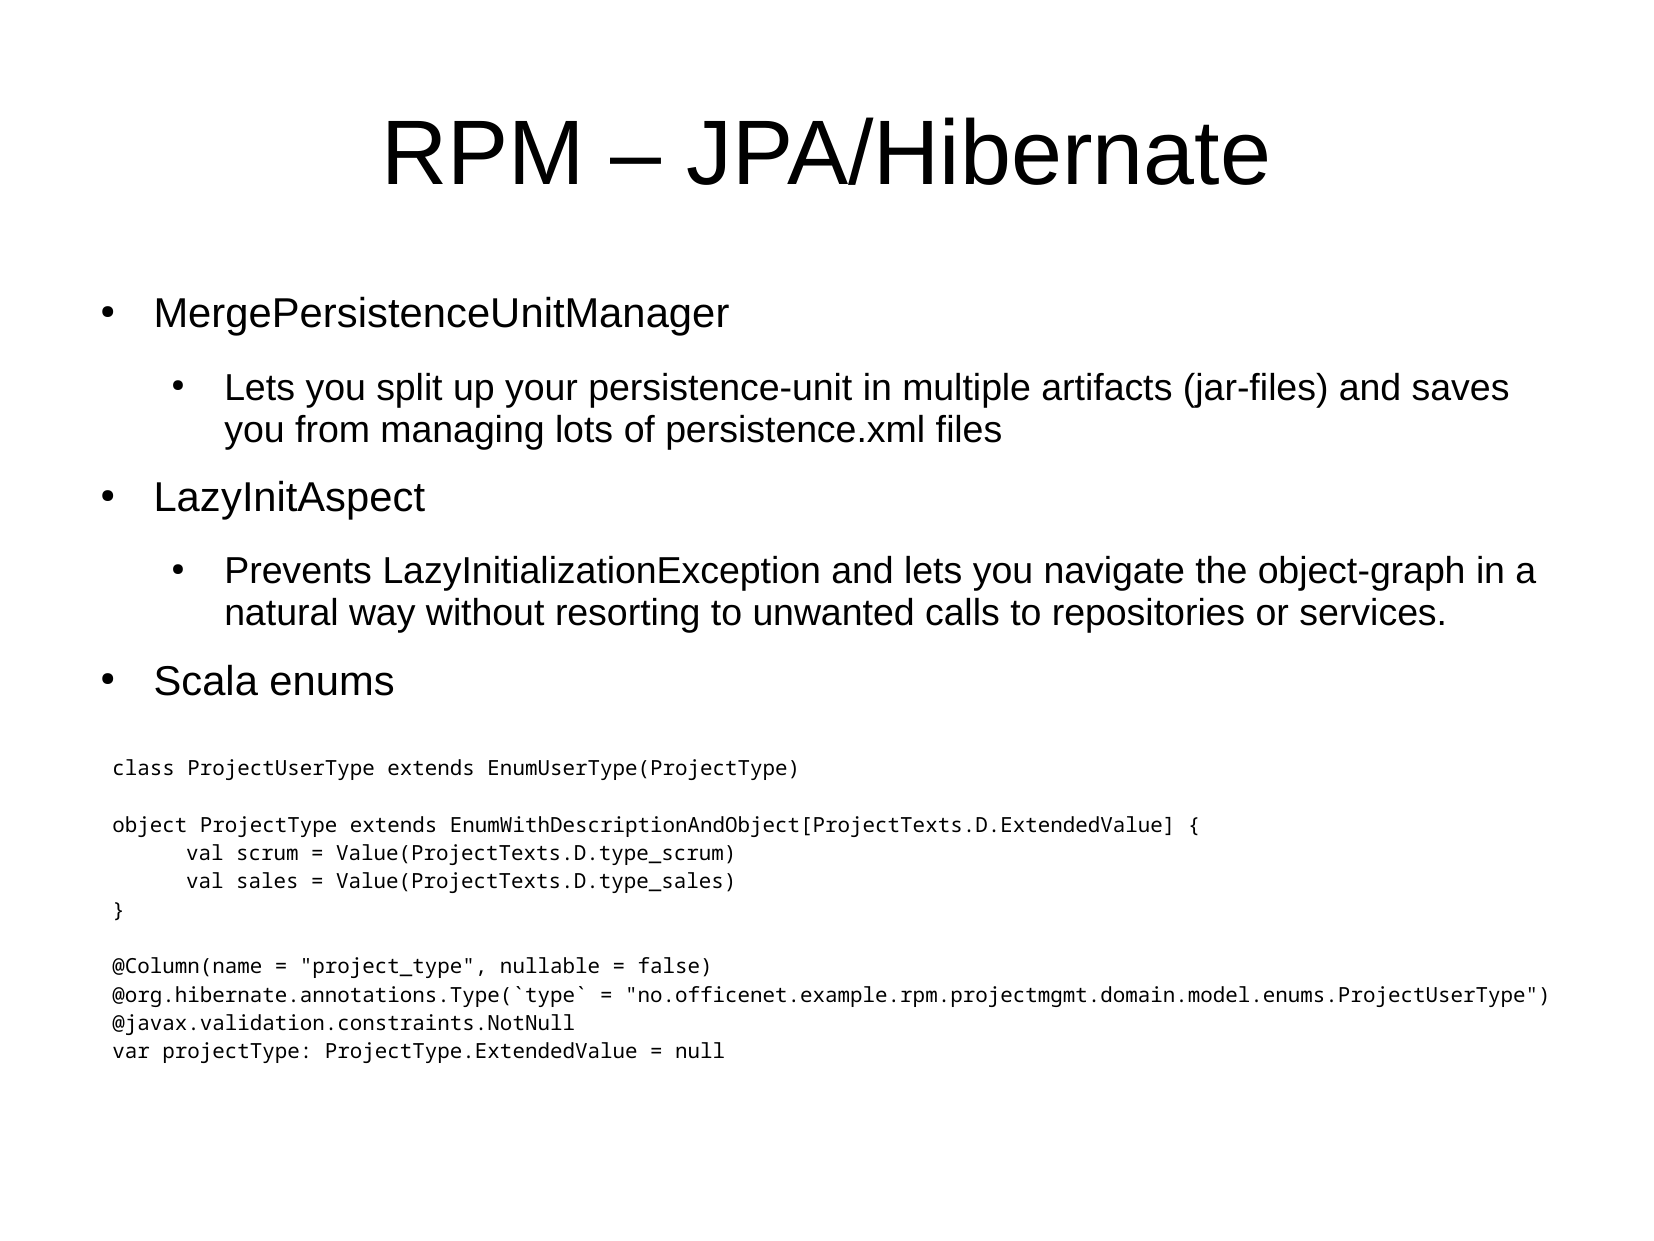

# RPM – JPA/Hibernate
MergePersistenceUnitManager
Lets you split up your persistence-unit in multiple artifacts (jar-files) and saves you from managing lots of persistence.xml files
LazyInitAspect
Prevents LazyInitializationException and lets you navigate the object-graph in a natural way without resorting to unwanted calls to repositories or services.
Scala enums
class ProjectUserType extends EnumUserType(ProjectType)
object ProjectType extends EnumWithDescriptionAndObject[ProjectTexts.D.ExtendedValue] {
	val scrum = Value(ProjectTexts.D.type_scrum)
	val sales = Value(ProjectTexts.D.type_sales)
}
@Column(name = "project_type", nullable = false)
@org.hibernate.annotations.Type(`type` = "no.officenet.example.rpm.projectmgmt.domain.model.enums.ProjectUserType")
@javax.validation.constraints.NotNull
var projectType: ProjectType.ExtendedValue = null